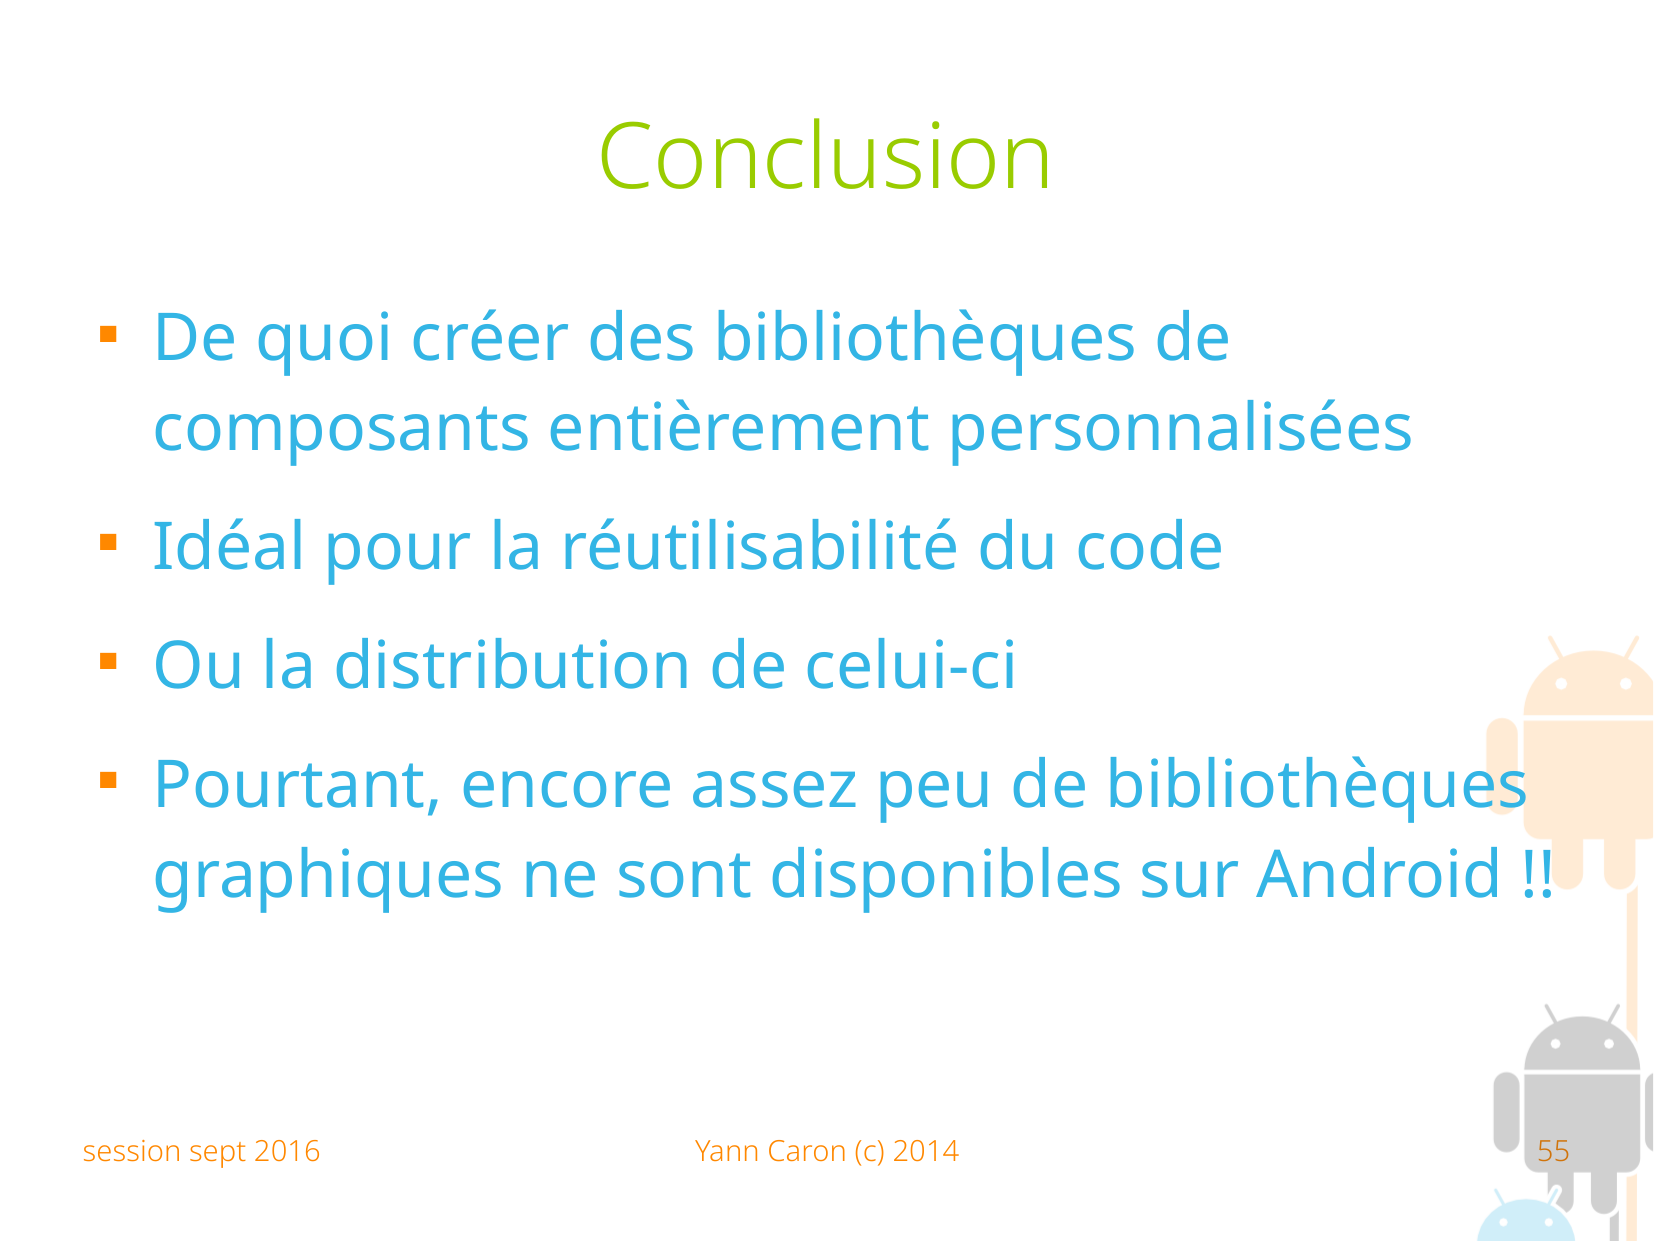

# Conclusion
De quoi créer des bibliothèques de composants entièrement personnalisées
Idéal pour la réutilisabilité du code
Ou la distribution de celui-ci
Pourtant, encore assez peu de bibliothèques graphiques ne sont disponibles sur Android !!
session sept 2016
Yann Caron (c) 2014
55